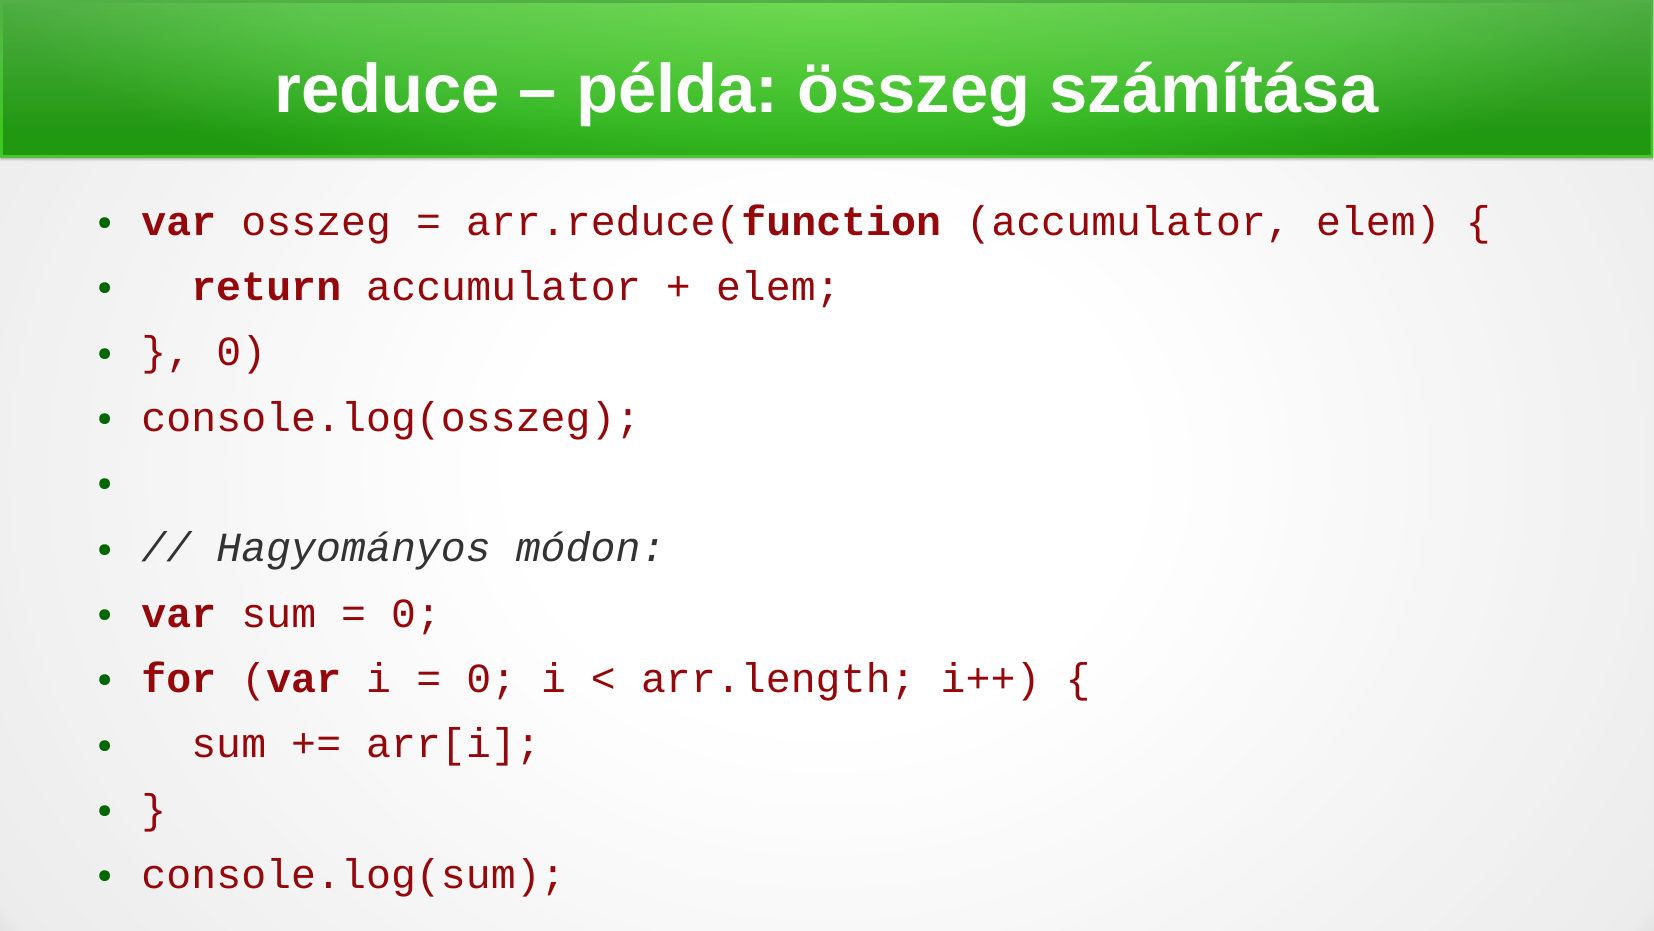

# reduce – példa: összeg számítása
var osszeg = arr.reduce(function (accumulator, elem) {
 return accumulator + elem;
}, 0)
console.log(osszeg);
// Hagyományos módon:
var sum = 0;
for (var i = 0; i < arr.length; i++) {
 sum += arr[i];
}
console.log(sum);